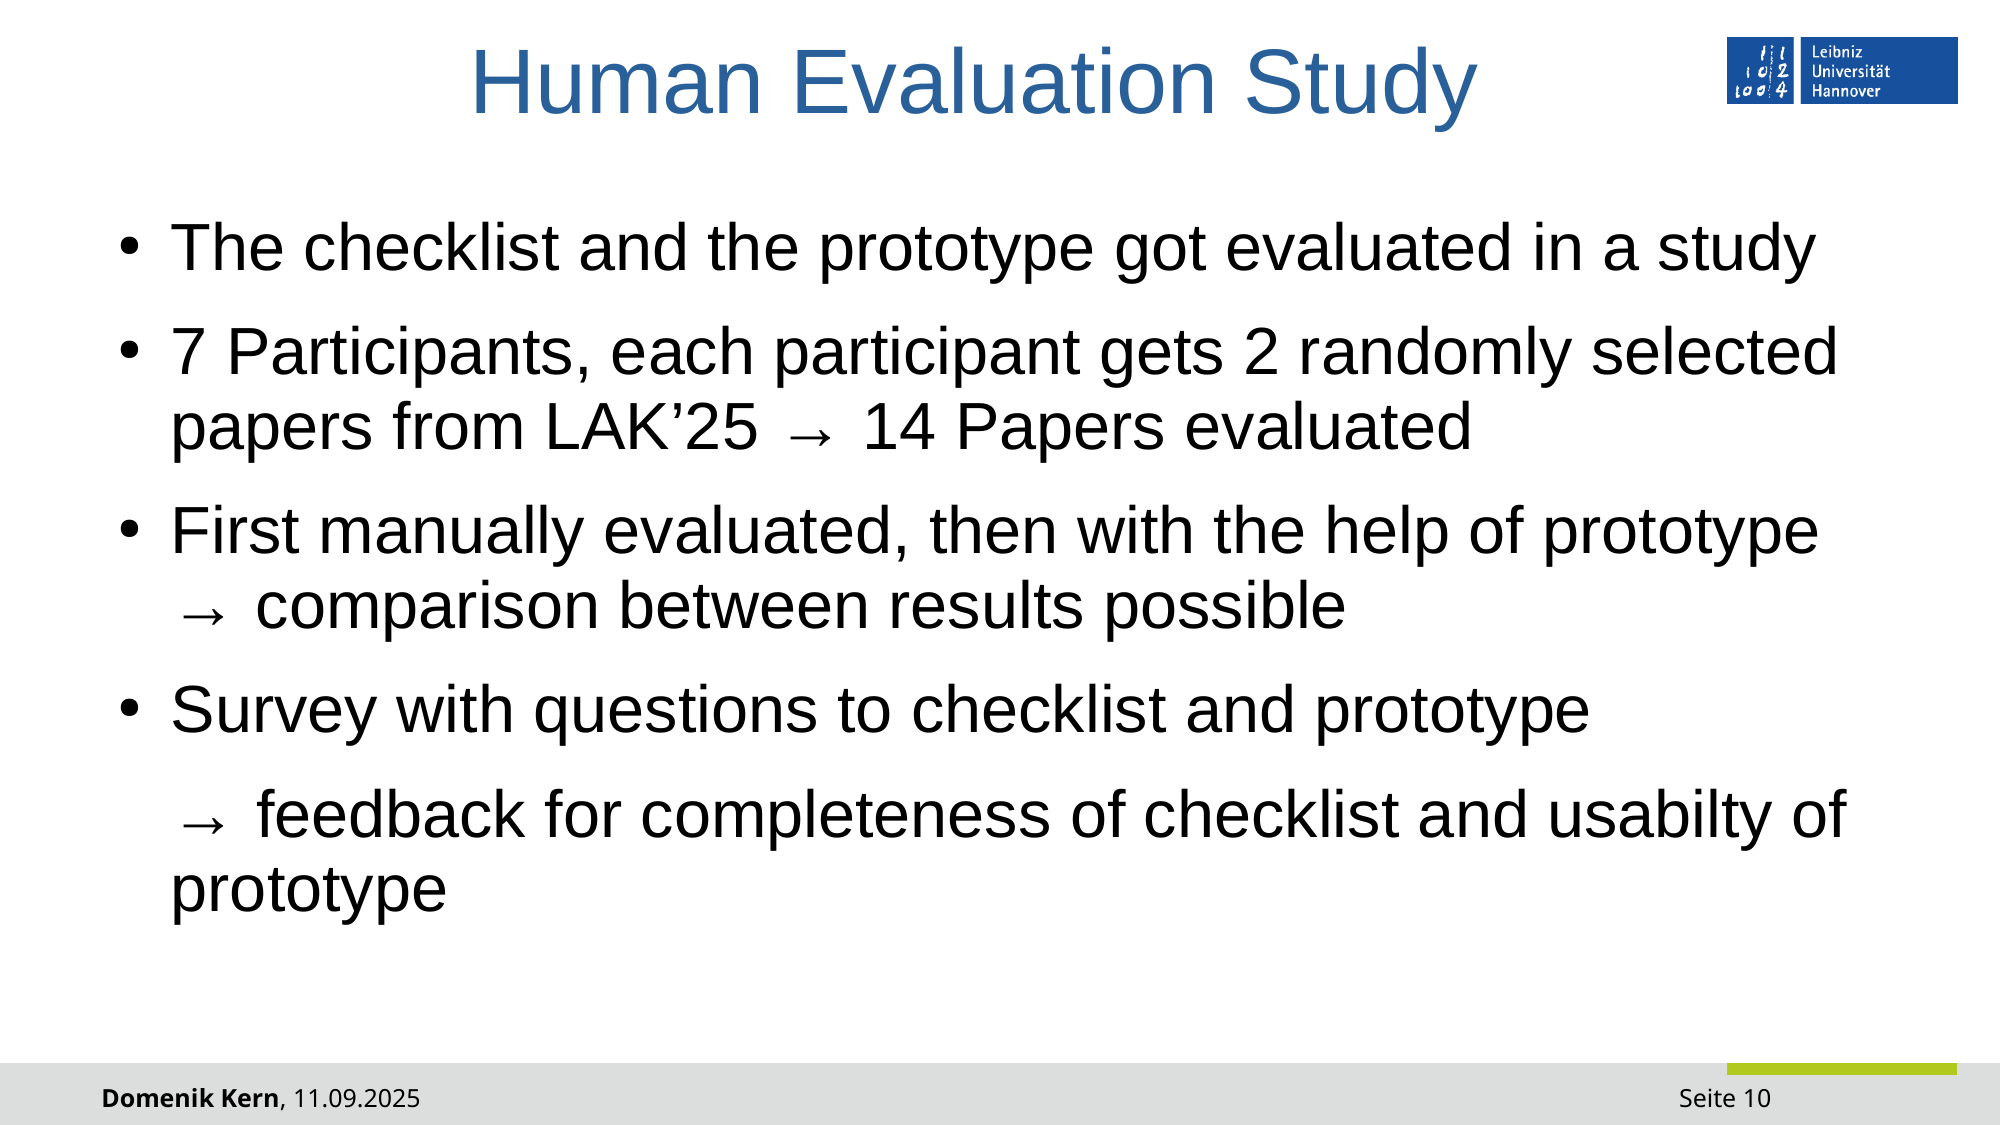

# Human Evaluation Study
The checklist and the prototype got evaluated in a study
7 Participants, each participant gets 2 randomly selected papers from LAK’25 → 14 Papers evaluated
First manually evaluated, then with the help of prototype → comparison between results possible
Survey with questions to checklist and prototype
→ feedback for completeness of checklist and usabilty of prototype